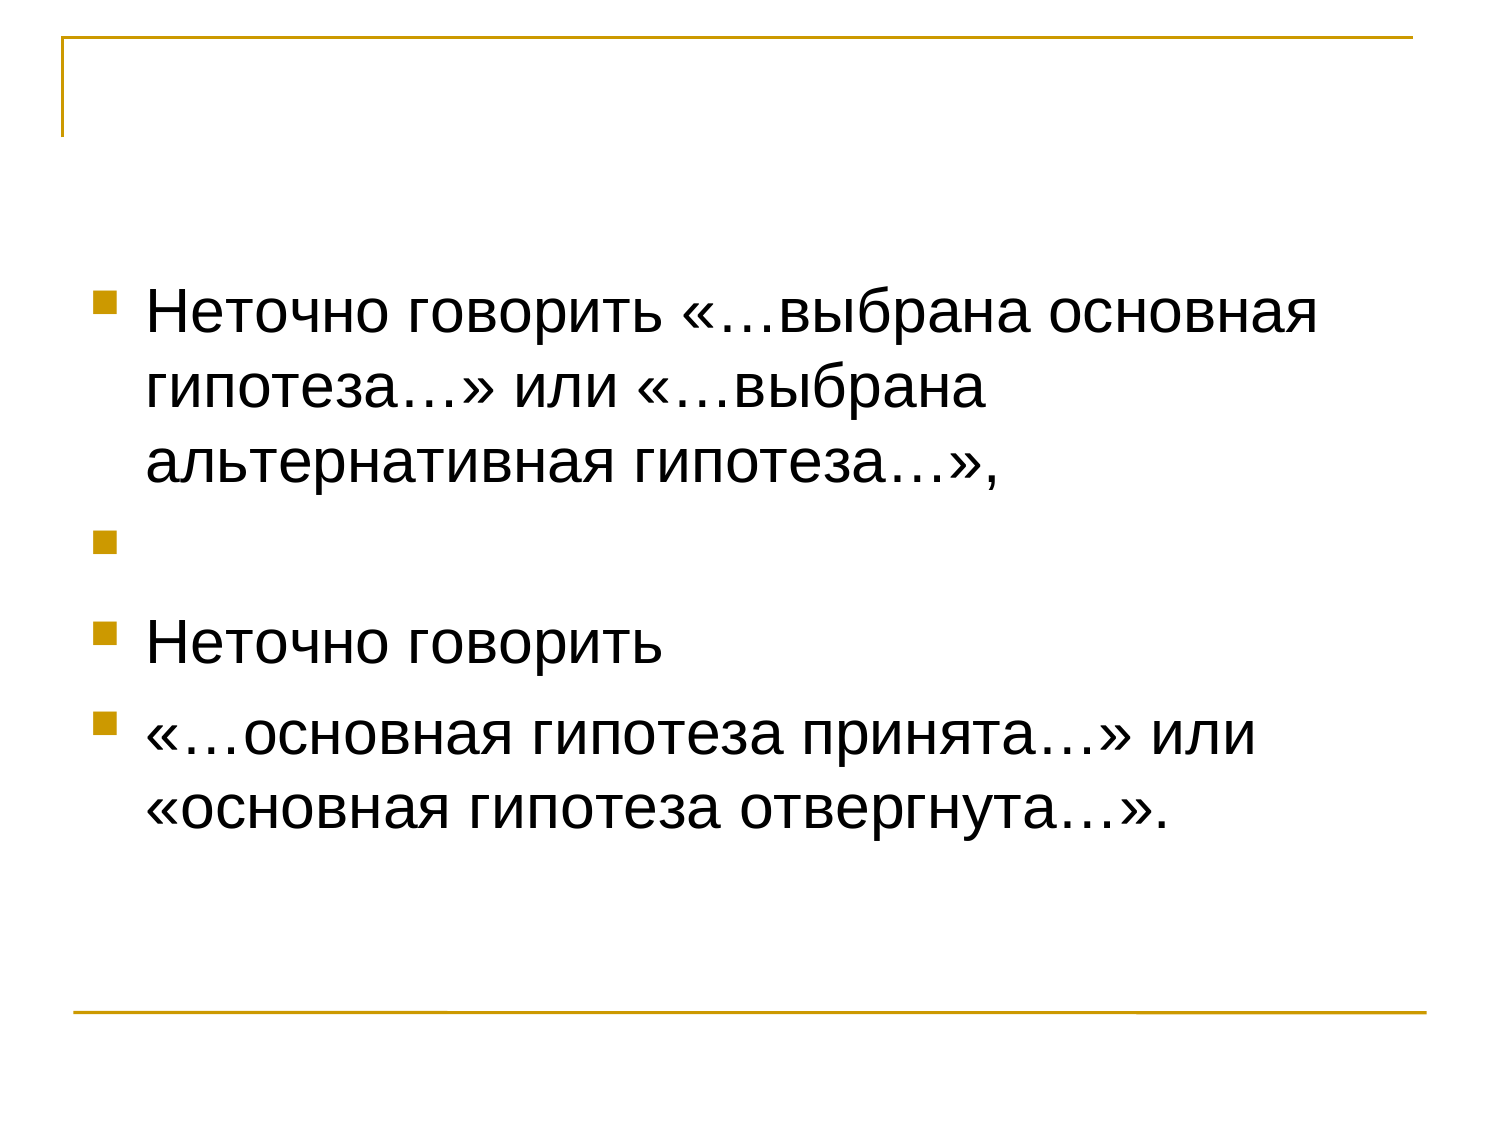

#
Неточно говорить «…выбрана основная гипотеза…» или «…выбрана альтернативная гипотеза…»,
Неточно говорить
«…основная гипотеза принята…» или «основная гипотеза отвергнута…».